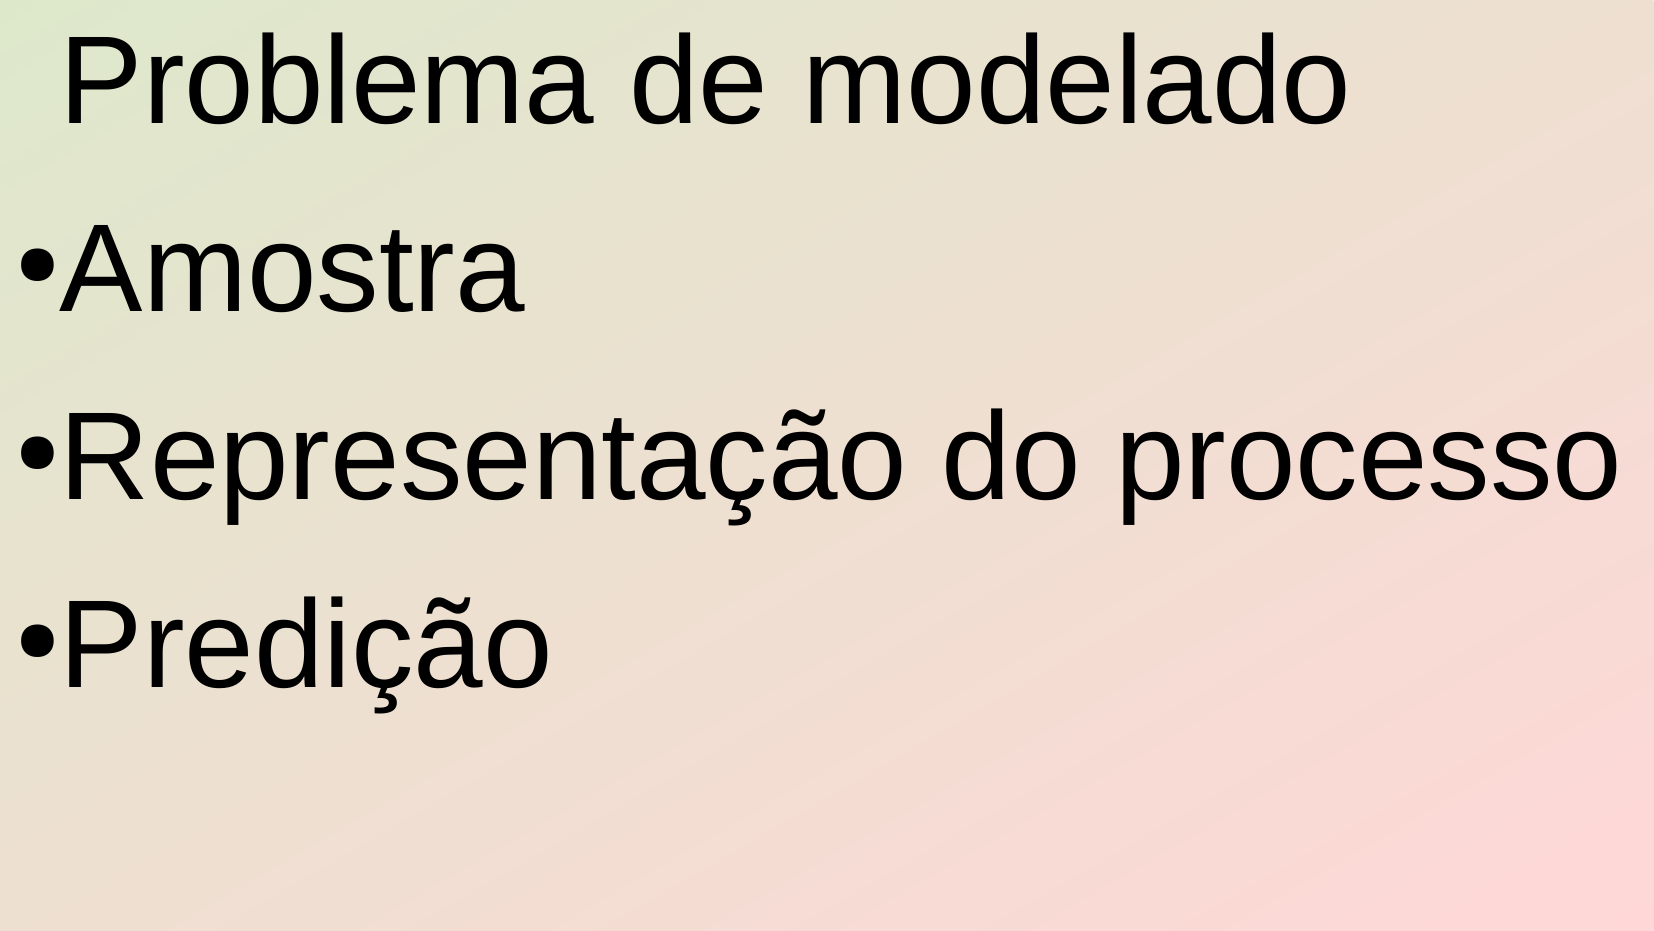

# Problema de modelado
Amostra
Representação do processo
Predição